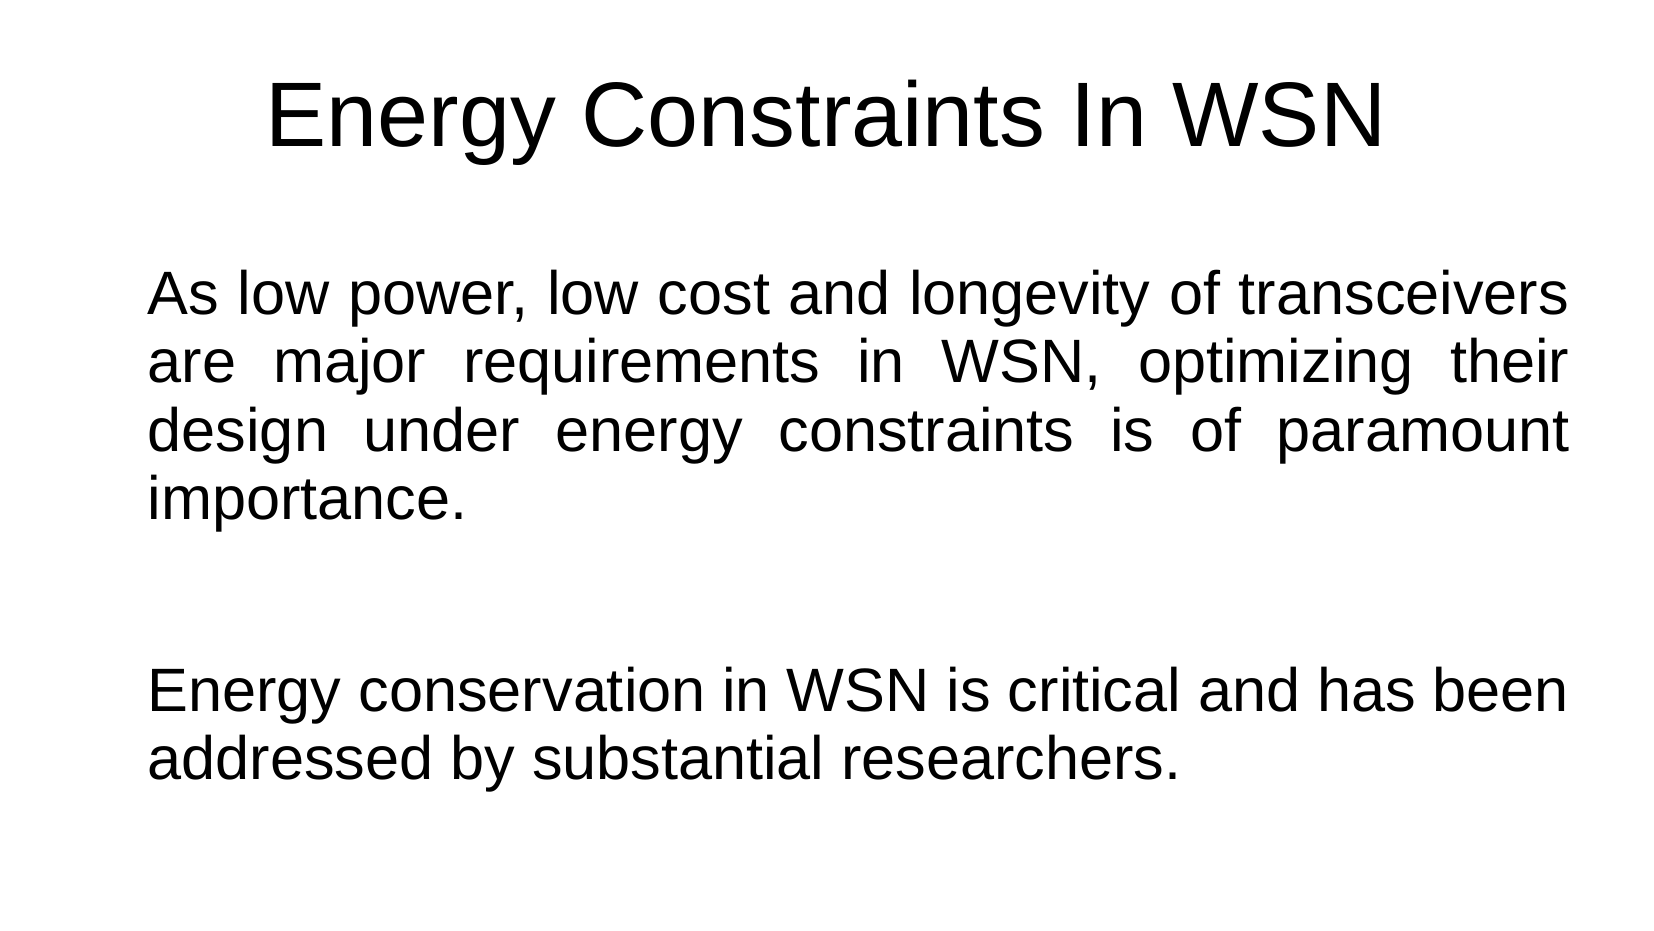

# Energy Constraints In WSN
As low power, low cost and longevity of transceivers are major requirements in WSN, optimizing their design under energy constraints is of paramount importance.
Energy conservation in WSN is critical and has been addressed by substantial researchers.